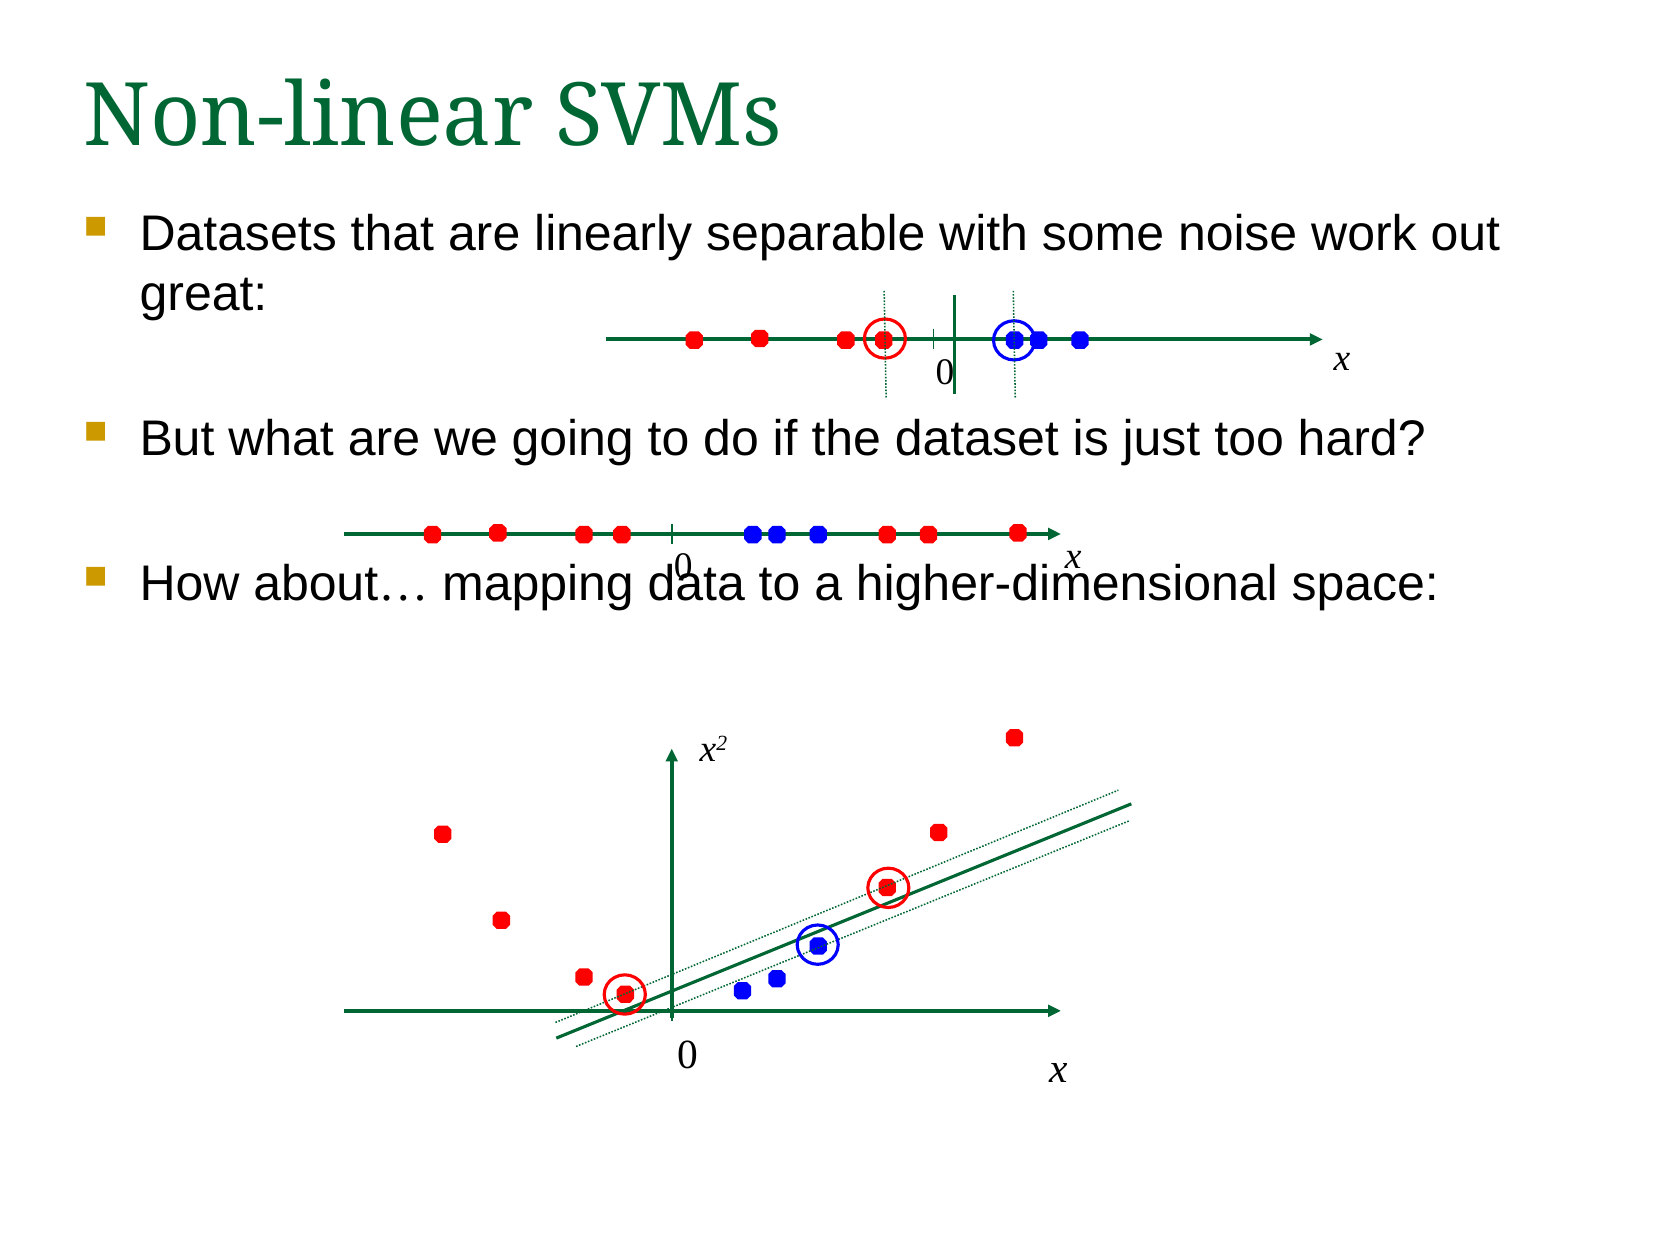

Non-linear SVMs
Datasets that are linearly separable with some noise work out great:
But what are we going to do if the dataset is just too hard?
How about… mapping data to a higher-dimensional space:
x
0
x
0
x2
0
x